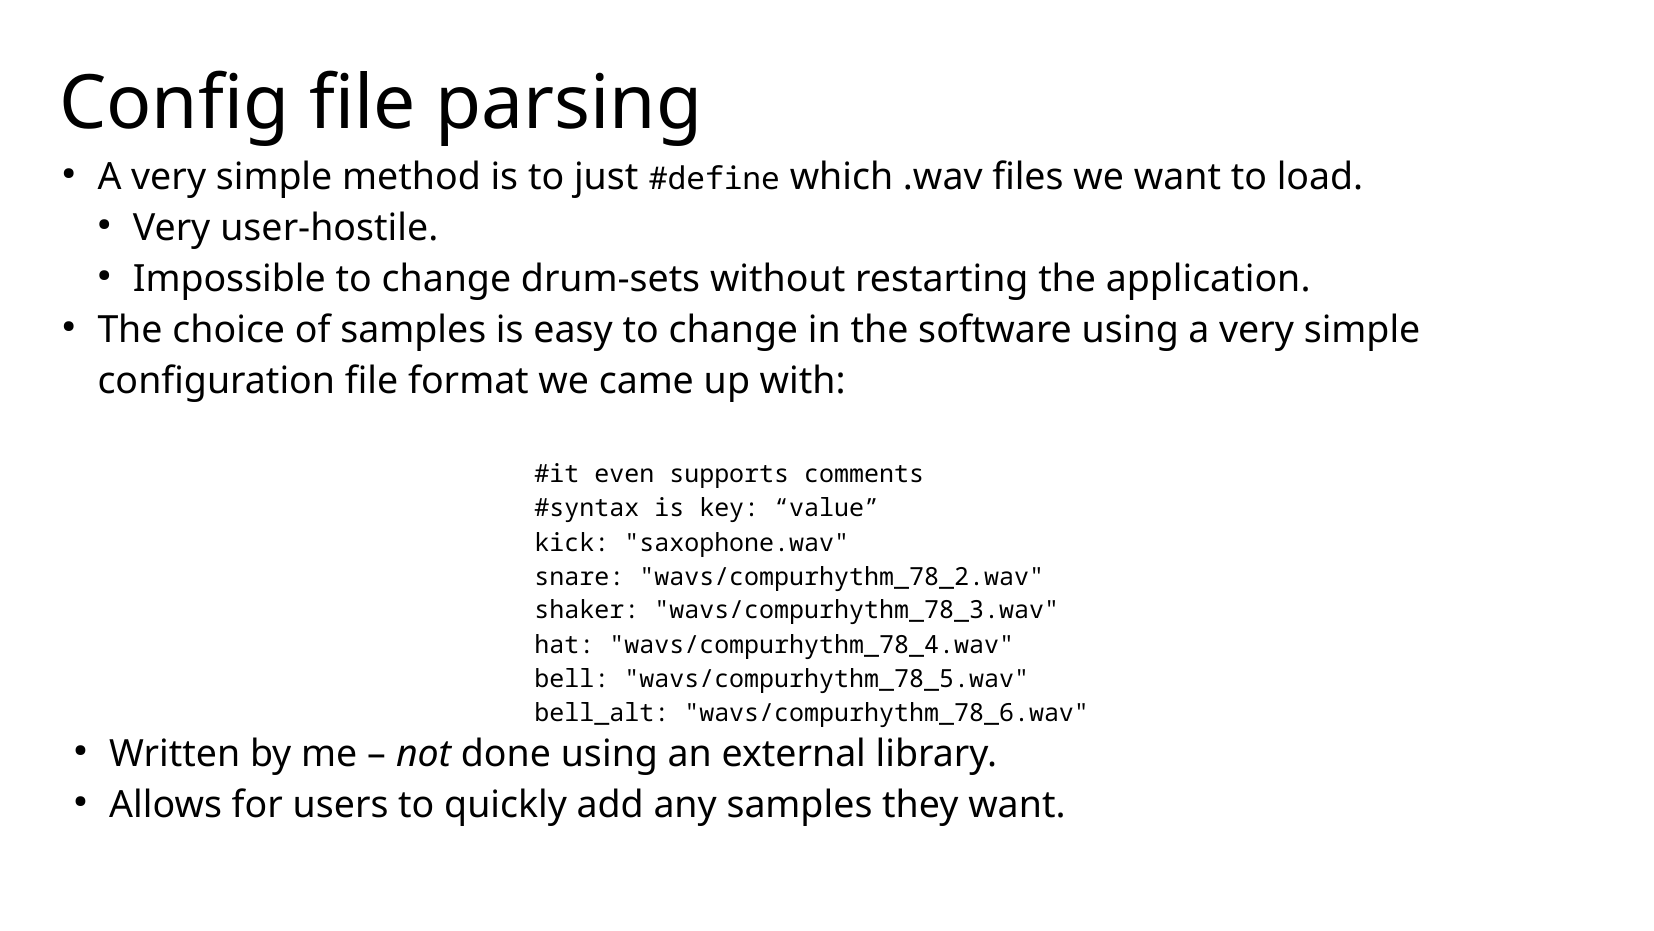

# Config file parsing
A very simple method is to just #define which .wav files we want to load.
Very user-hostile.
Impossible to change drum-sets without restarting the application.
The choice of samples is easy to change in the software using a very simple configuration file format we came up with:
#it even supports comments
#syntax is key: “value”
kick: "saxophone.wav"
snare: "wavs/compurhythm_78_2.wav"
shaker: "wavs/compurhythm_78_3.wav"
hat: "wavs/compurhythm_78_4.wav"
bell: "wavs/compurhythm_78_5.wav"
bell_alt: "wavs/compurhythm_78_6.wav"
Written by me – not done using an external library.
Allows for users to quickly add any samples they want.